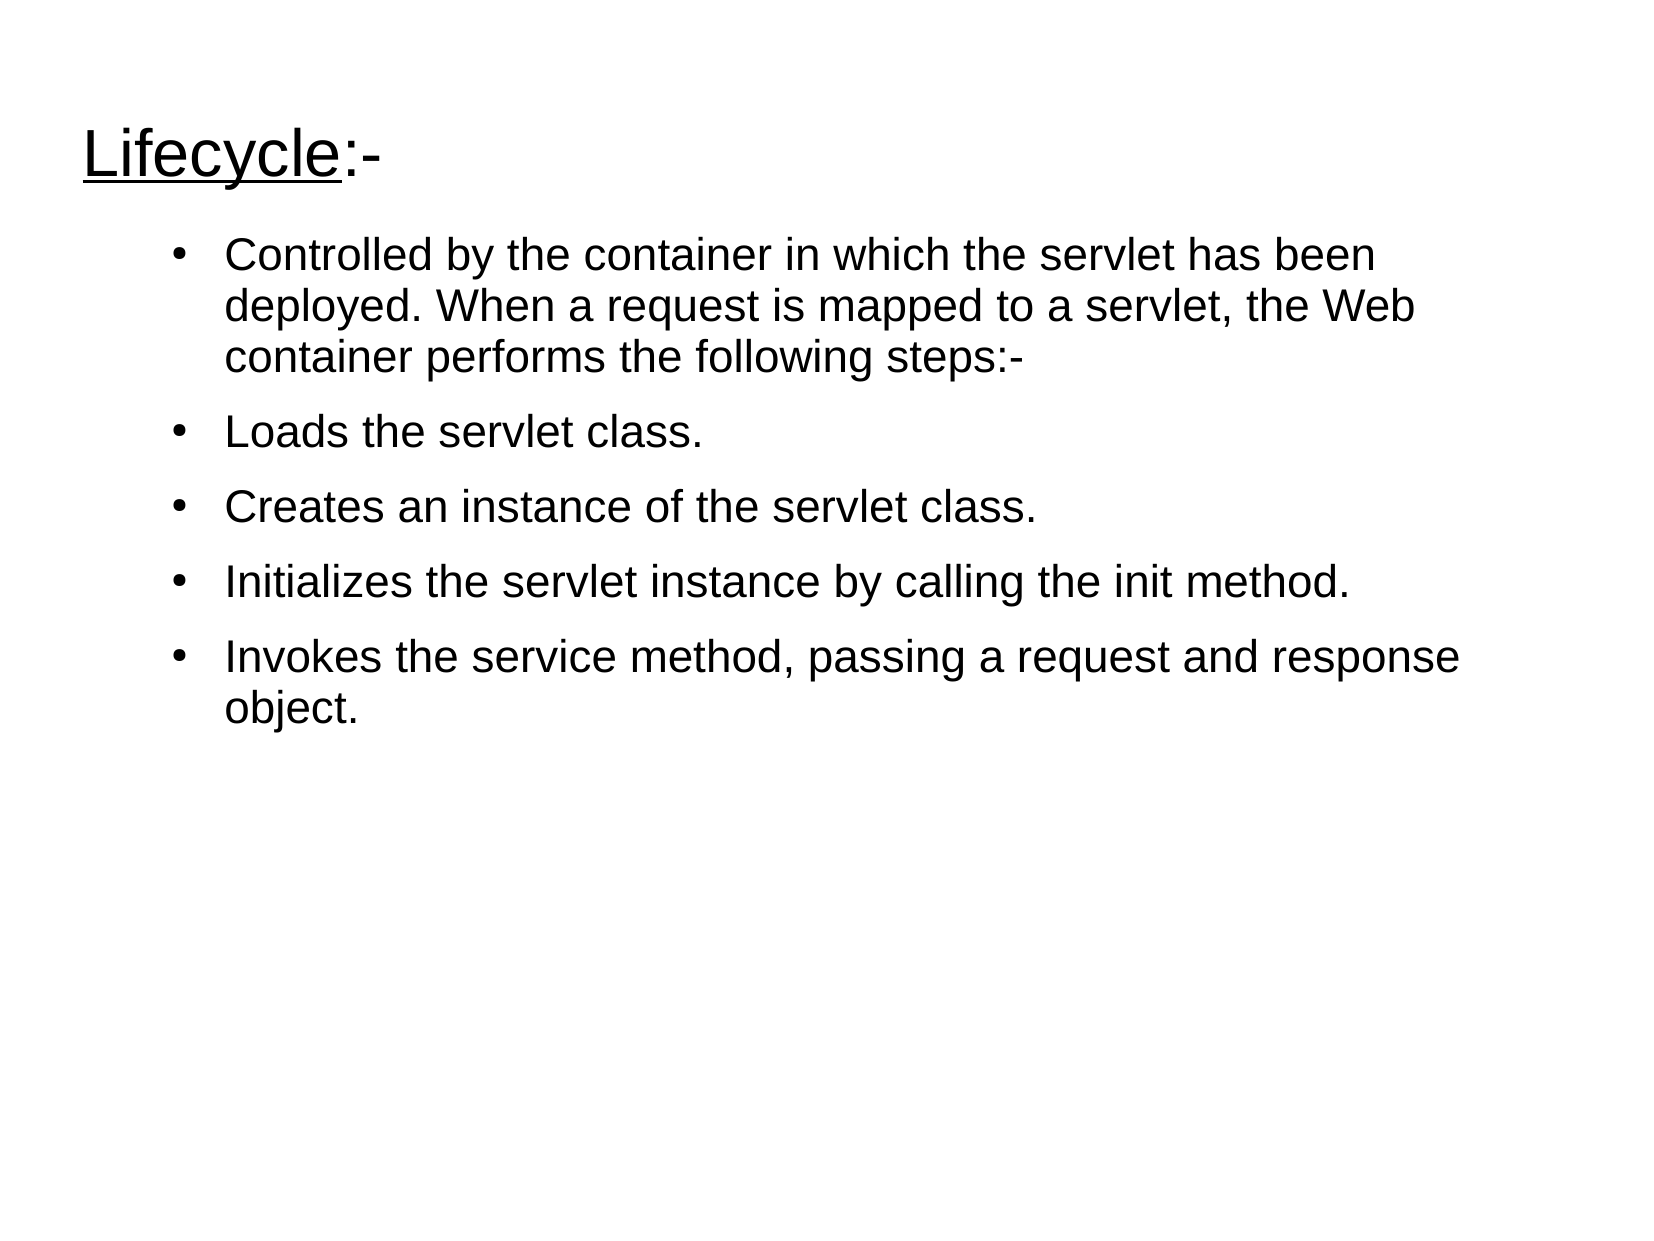

# Lifecycle:-
Controlled by the container in which the servlet has been deployed. When a request is mapped to a servlet, the Web container performs the following steps:-
Loads the servlet class.
Creates an instance of the servlet class.
Initializes the servlet instance by calling the init method.
Invokes the service method, passing a request and response object.